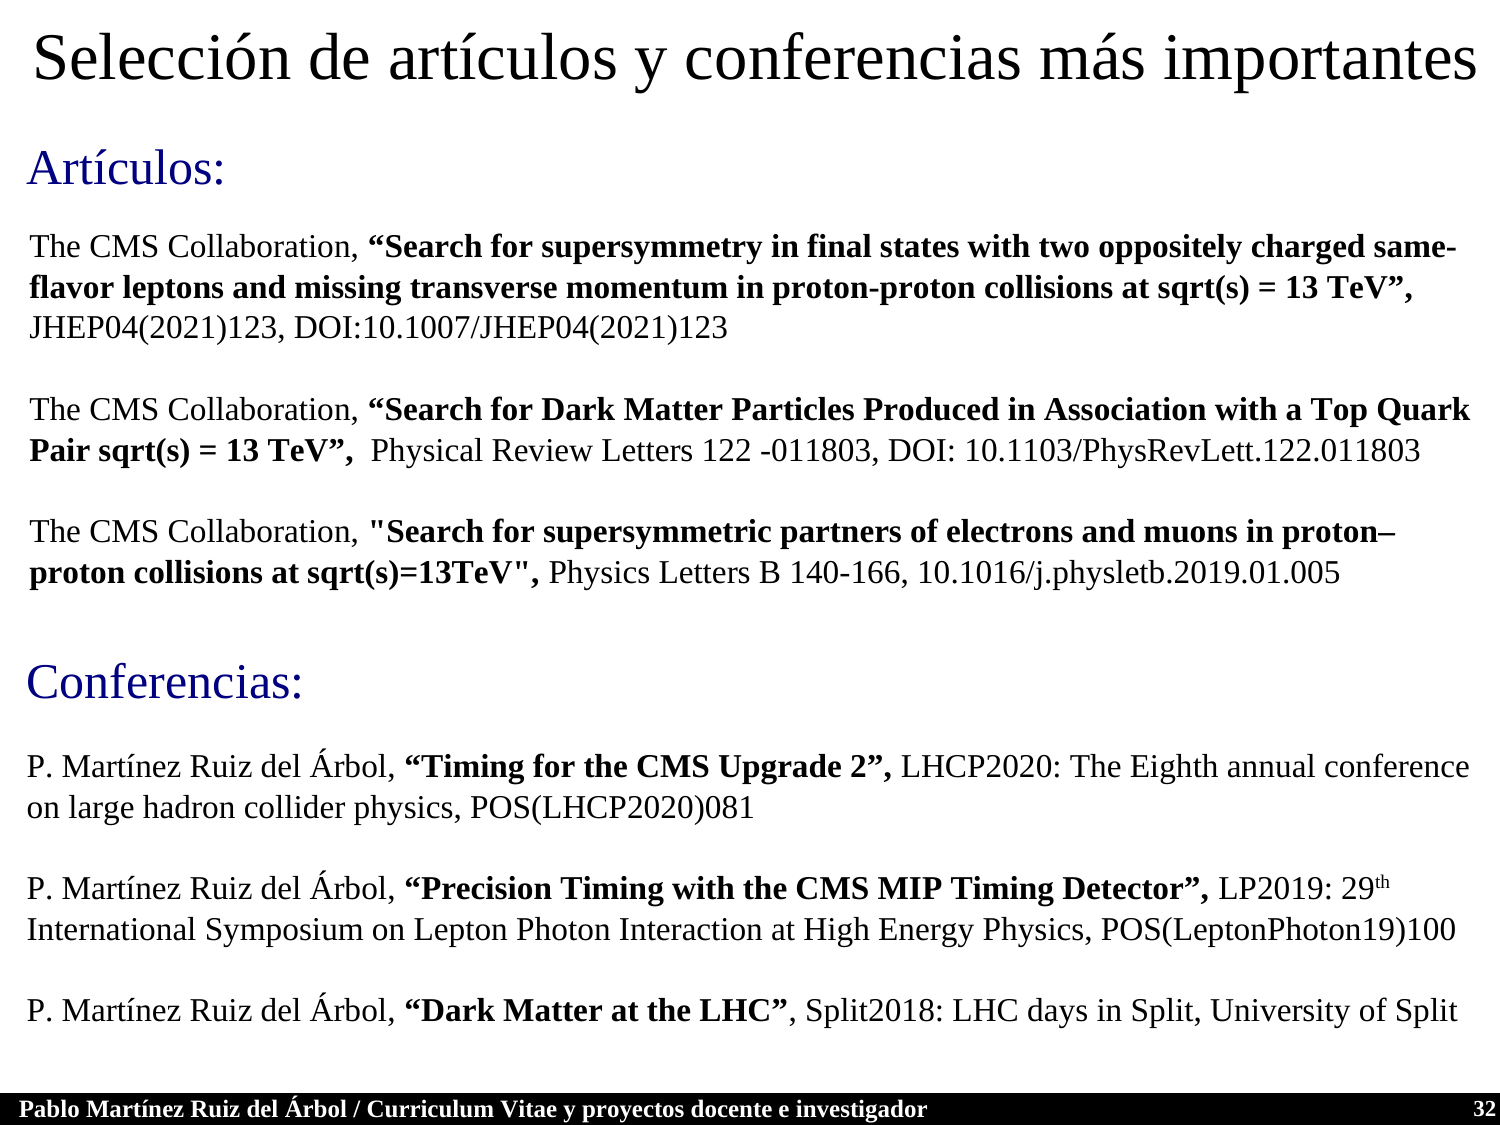

Selección de artículos y conferencias más importantes
Artículos:
The CMS Collaboration, “Search for supersymmetry in final states with two oppositely charged same-flavor leptons and missing transverse momentum in proton-proton collisions at sqrt(s) = 13 TeV”, JHEP04(2021)123, DOI:10.1007/JHEP04(2021)123
The CMS Collaboration, “Search for Dark Matter Particles Produced in Association with a Top Quark Pair sqrt(s) = 13 TeV”, Physical Review Letters 122 -011803, DOI: 10.1103/PhysRevLett.122.011803
The CMS Collaboration, "Search for supersymmetric partners of electrons and muons in proton–proton collisions at sqrt(s)=13TeV", Physics Letters B 140-166, 10.1016/j.physletb.2019.01.005
Conferencias:
P. Martínez Ruiz del Árbol, “Timing for the CMS Upgrade 2”, LHCP2020: The Eighth annual conference on large hadron collider physics, POS(LHCP2020)081
P. Martínez Ruiz del Árbol, “Precision Timing with the CMS MIP Timing Detector”, LP2019: 29th International Symposium on Lepton Photon Interaction at High Energy Physics, POS(LeptonPhoton19)100
P. Martínez Ruiz del Árbol, “Dark Matter at the LHC”, Split2018: LHC days in Split, University of Split
32